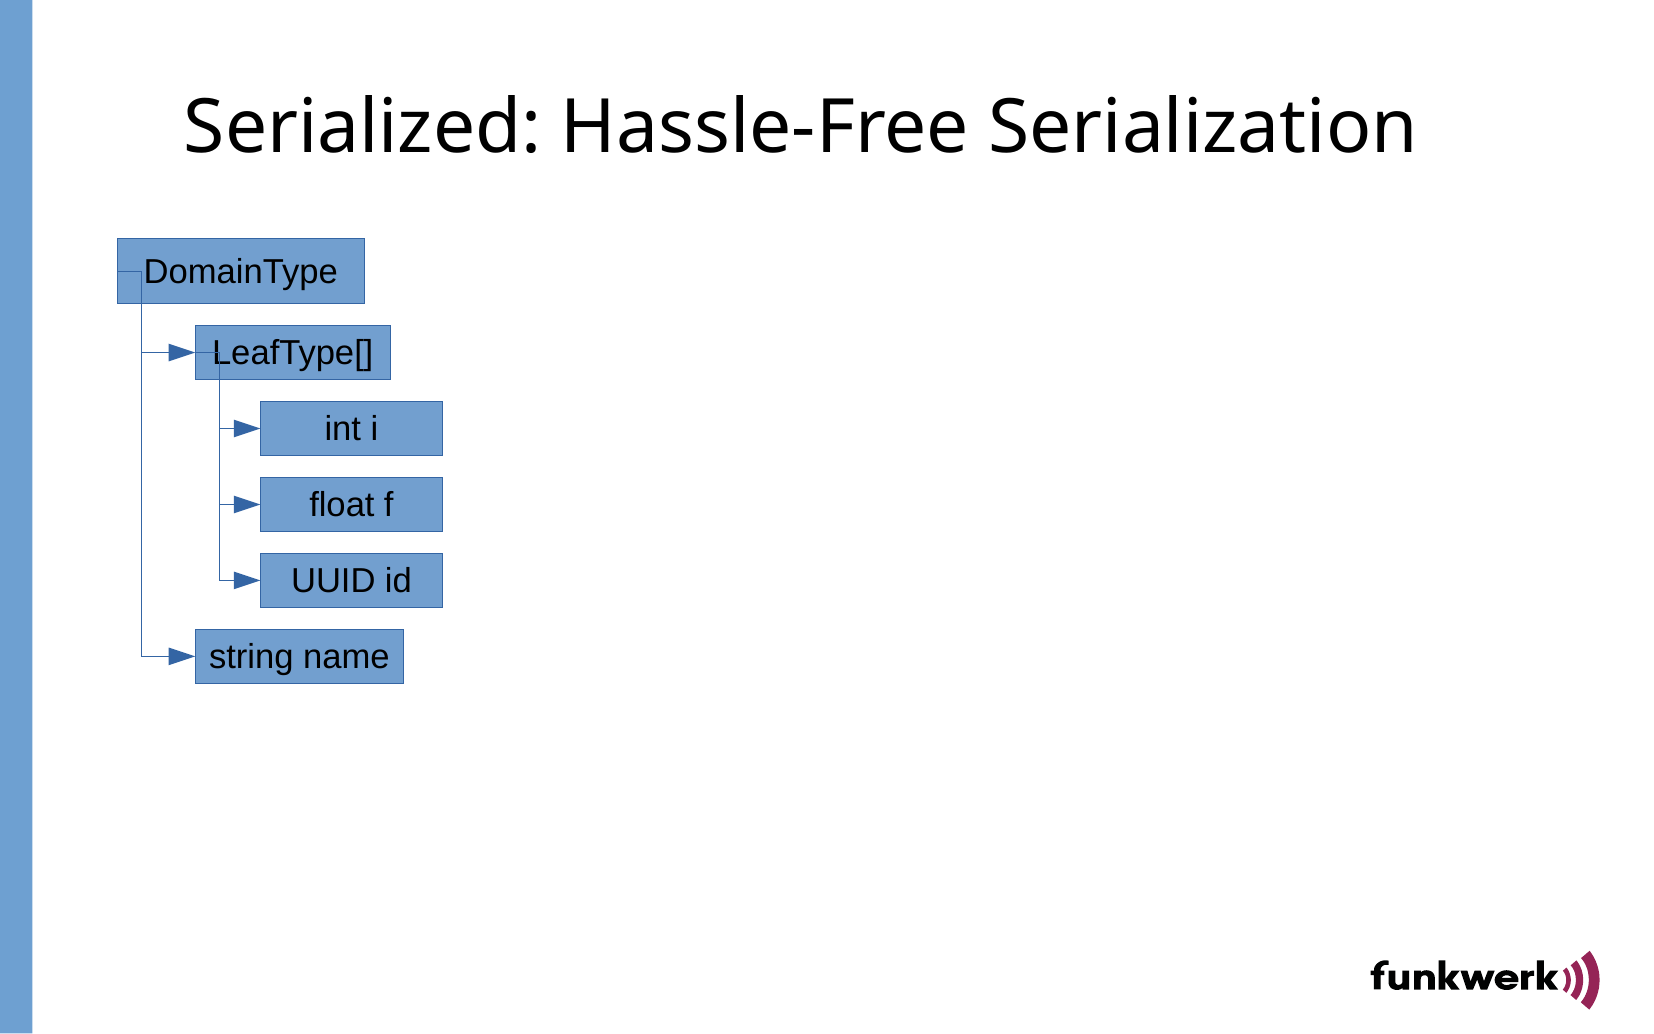

Serialized: Hassle-Free Serialization
DomainType
LeafType[]
int i
float f
UUID id
string name